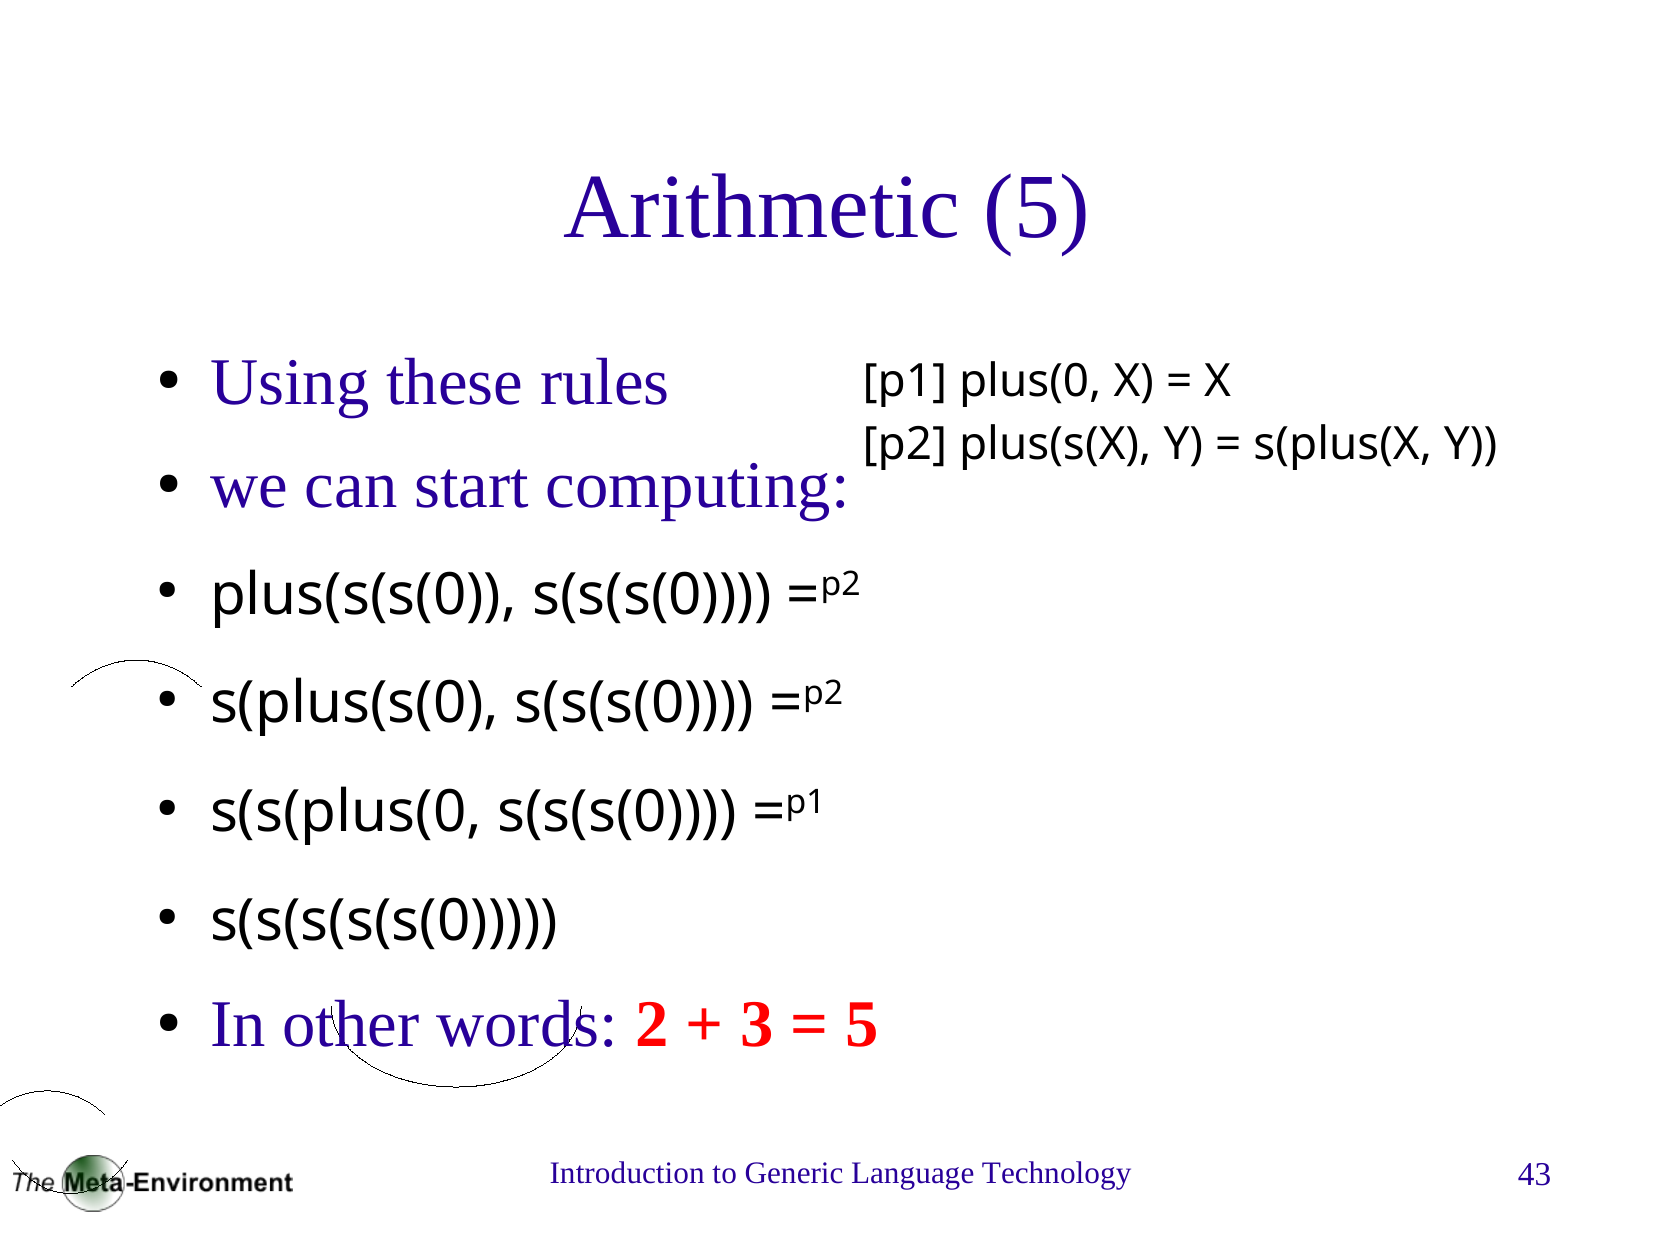

# Arithmetic (5)
Using these rules
we can start computing:
plus(s(s(0)), s(s(s(0)))) =p2
s(plus(s(0), s(s(s(0)))) =p2
s(s(plus(0, s(s(s(0)))) =p1
s(s(s(s(s(0)))))
In other words: 2 + 3 = 5
[p1] plus(0, X) = X
[p2] plus(s(X), Y) = s(plus(X, Y))